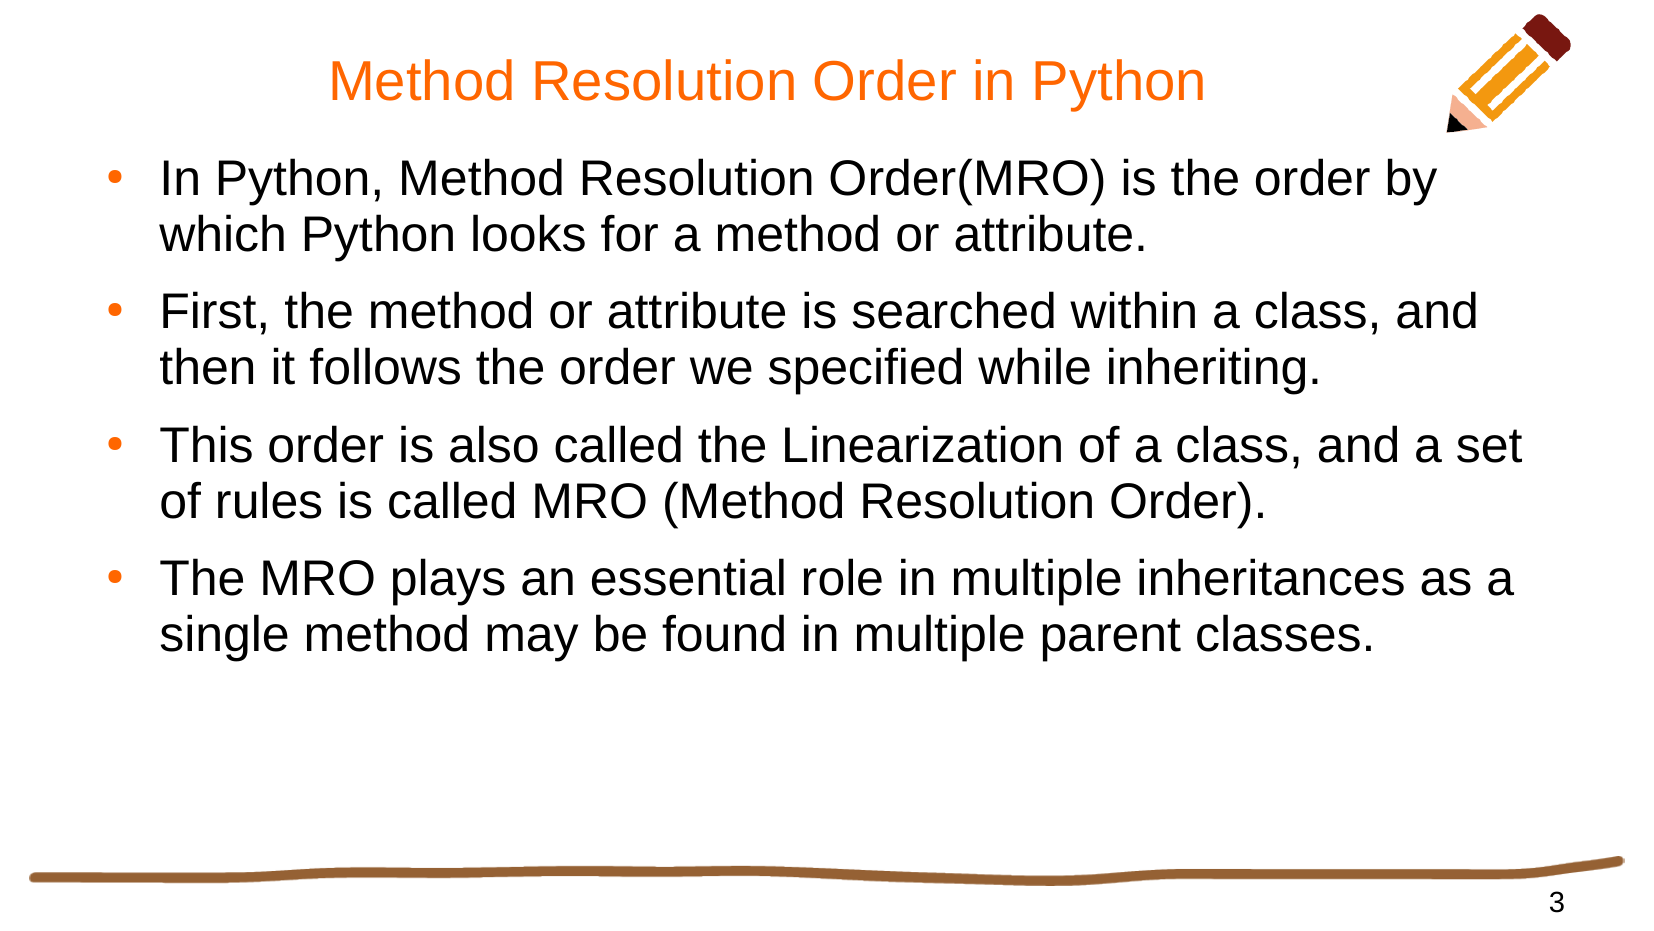

# Method Resolution Order in Python
In Python, Method Resolution Order(MRO) is the order by which Python looks for a method or attribute.
First, the method or attribute is searched within a class, and then it follows the order we specified while inheriting.
This order is also called the Linearization of a class, and a set of rules is called MRO (Method Resolution Order).
The MRO plays an essential role in multiple inheritances as a single method may be found in multiple parent classes.
3